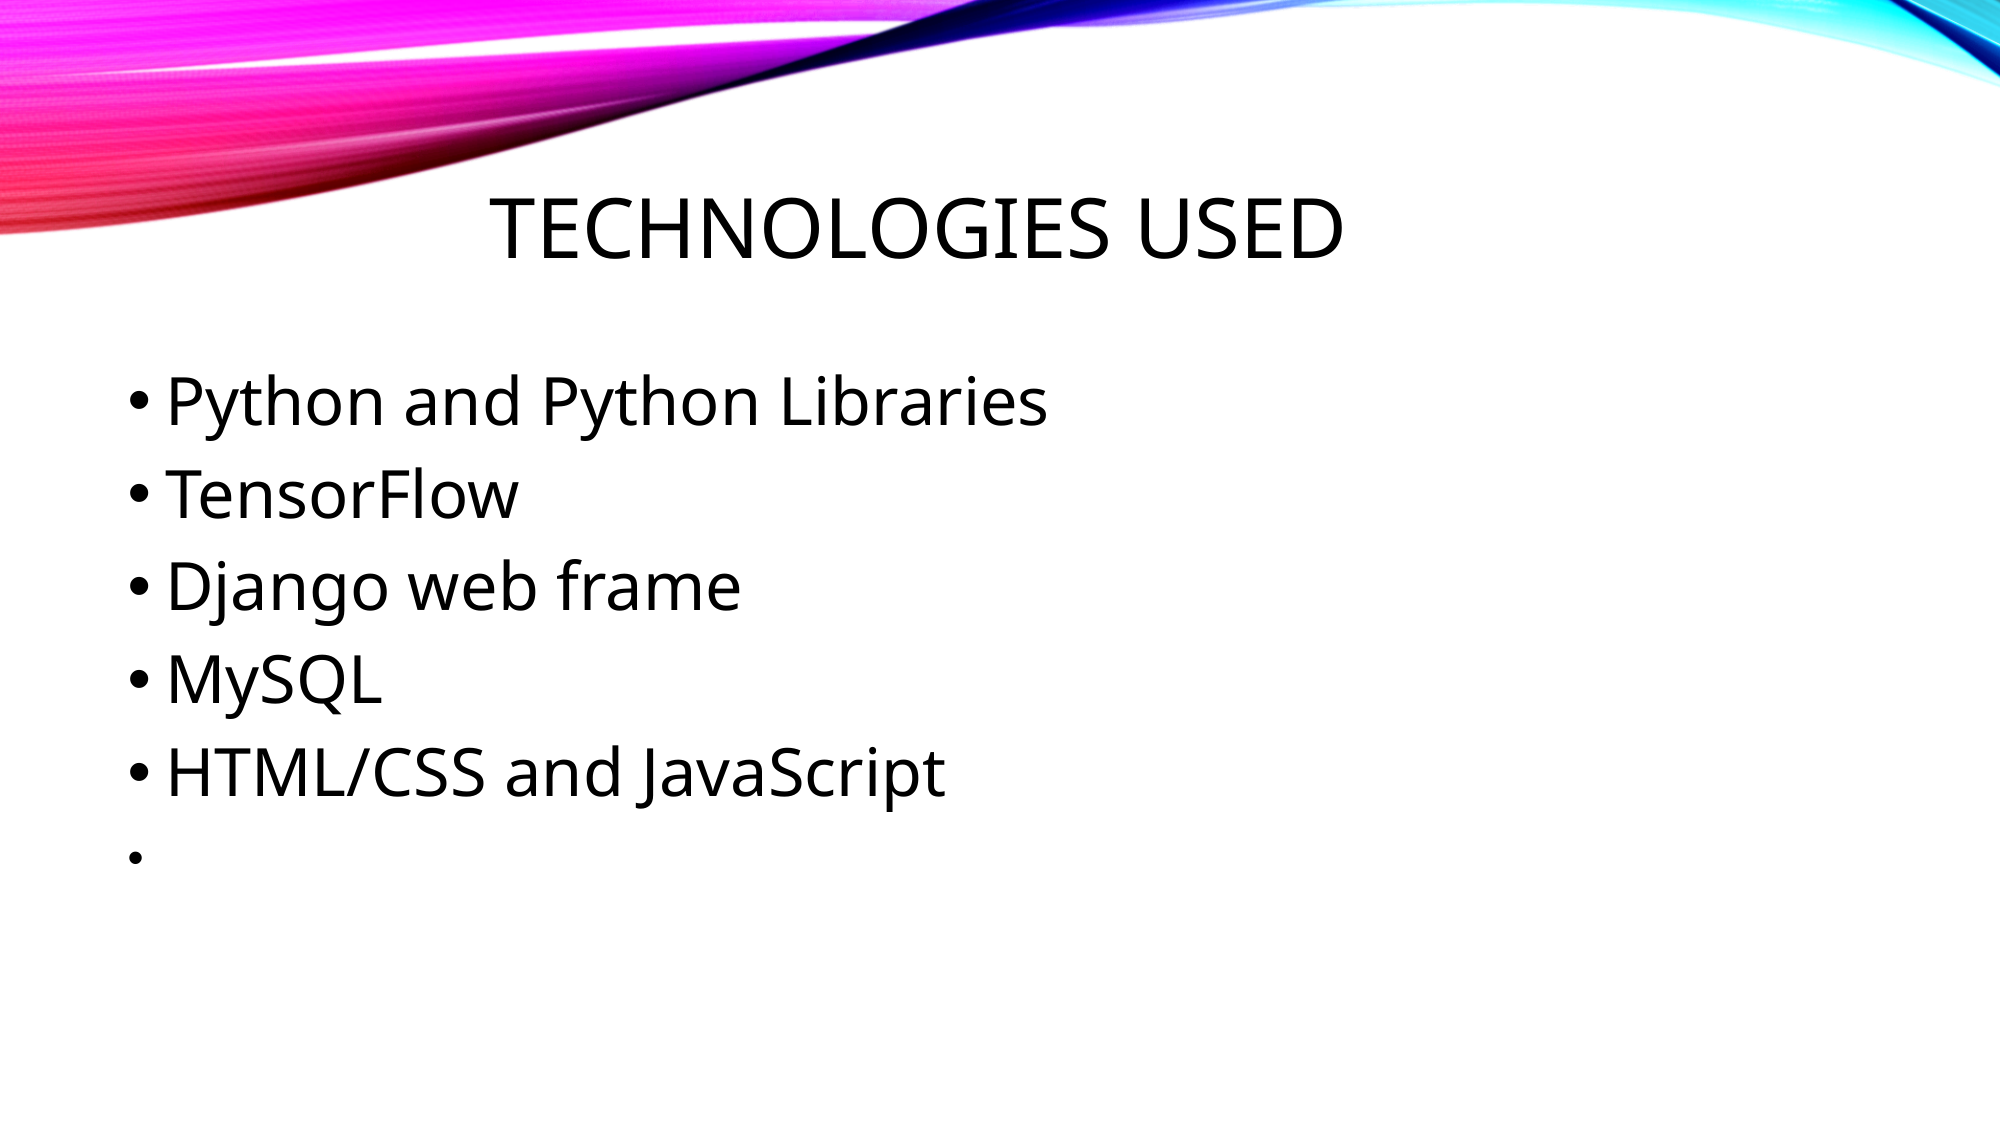

# Technologies Used
Python and Python Libraries
TensorFlow
Django web frame
MySQL
HTML/CSS and JavaScript